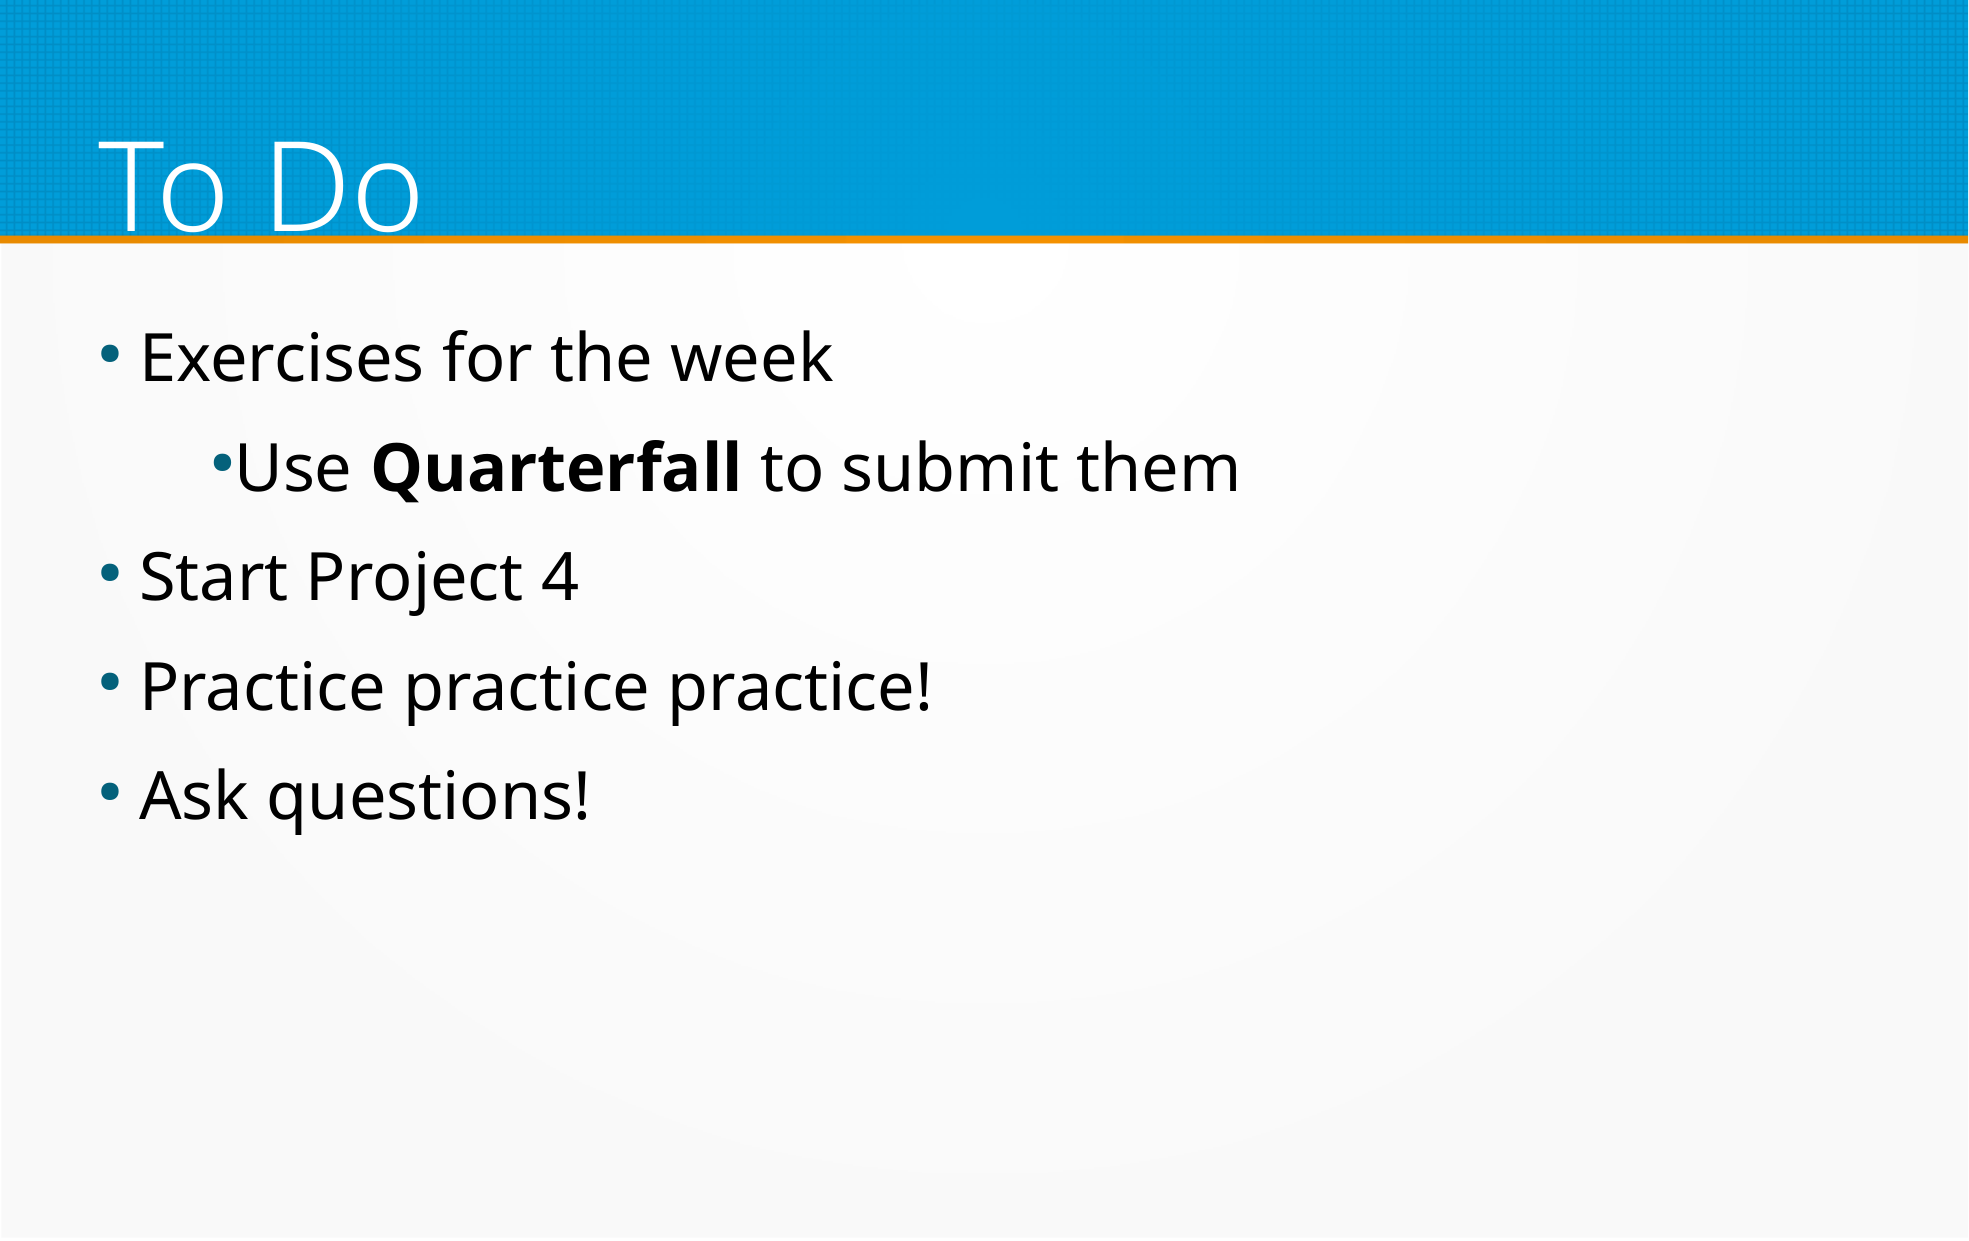

# To Do
 Exercises for the week
Use Quarterfall to submit them
 Start Project 4
 Practice practice practice!
 Ask questions!